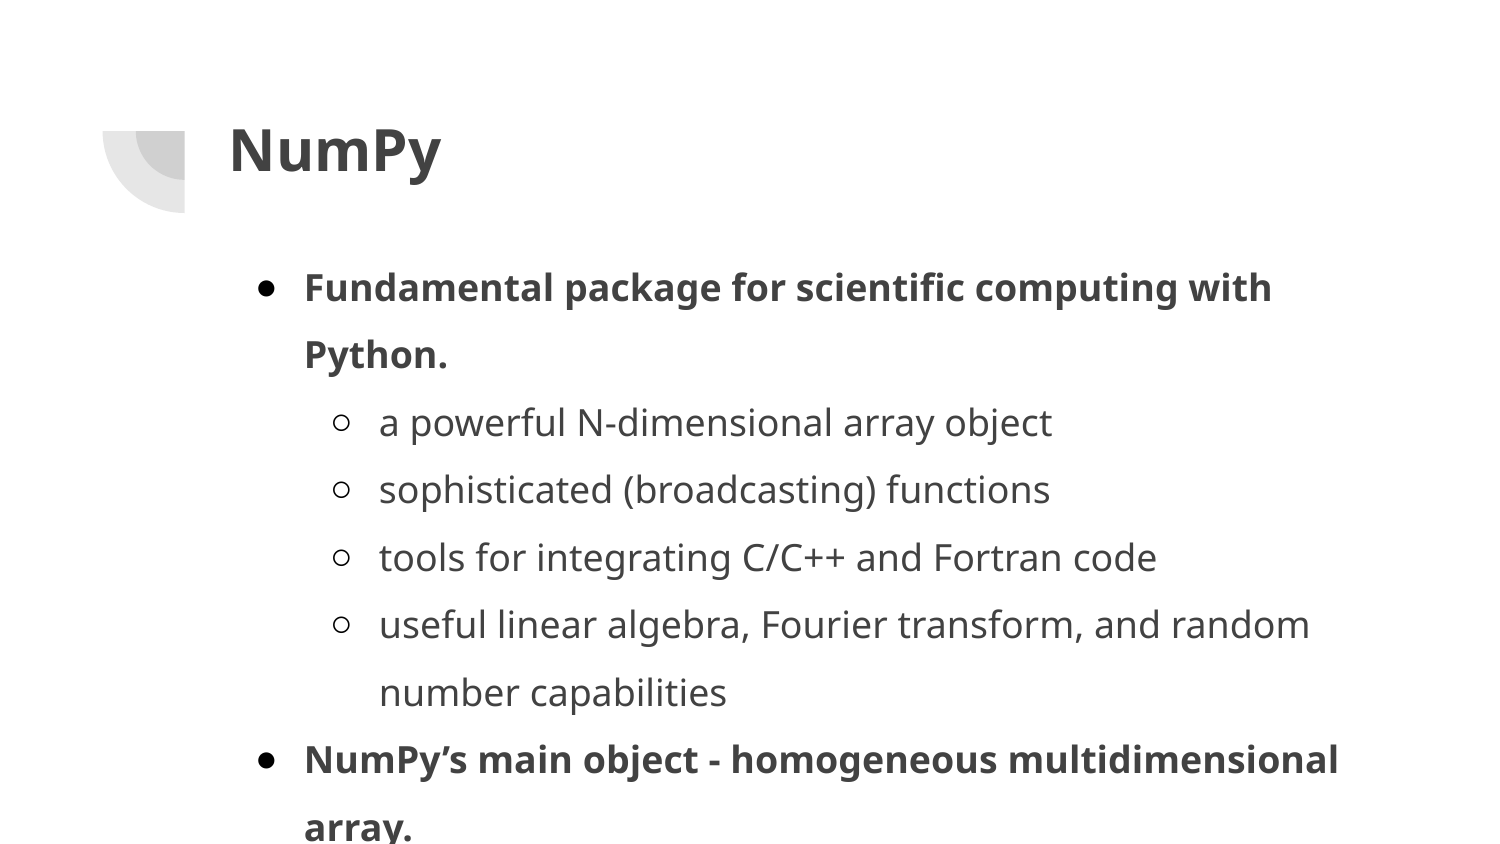

# NumPy
Fundamental package for scientific computing with Python.
a powerful N-dimensional array object
sophisticated (broadcasting) functions
tools for integrating C/C++ and Fortran code
useful linear algebra, Fourier transform, and random number capabilities
NumPy’s main object - homogeneous multidimensional array.